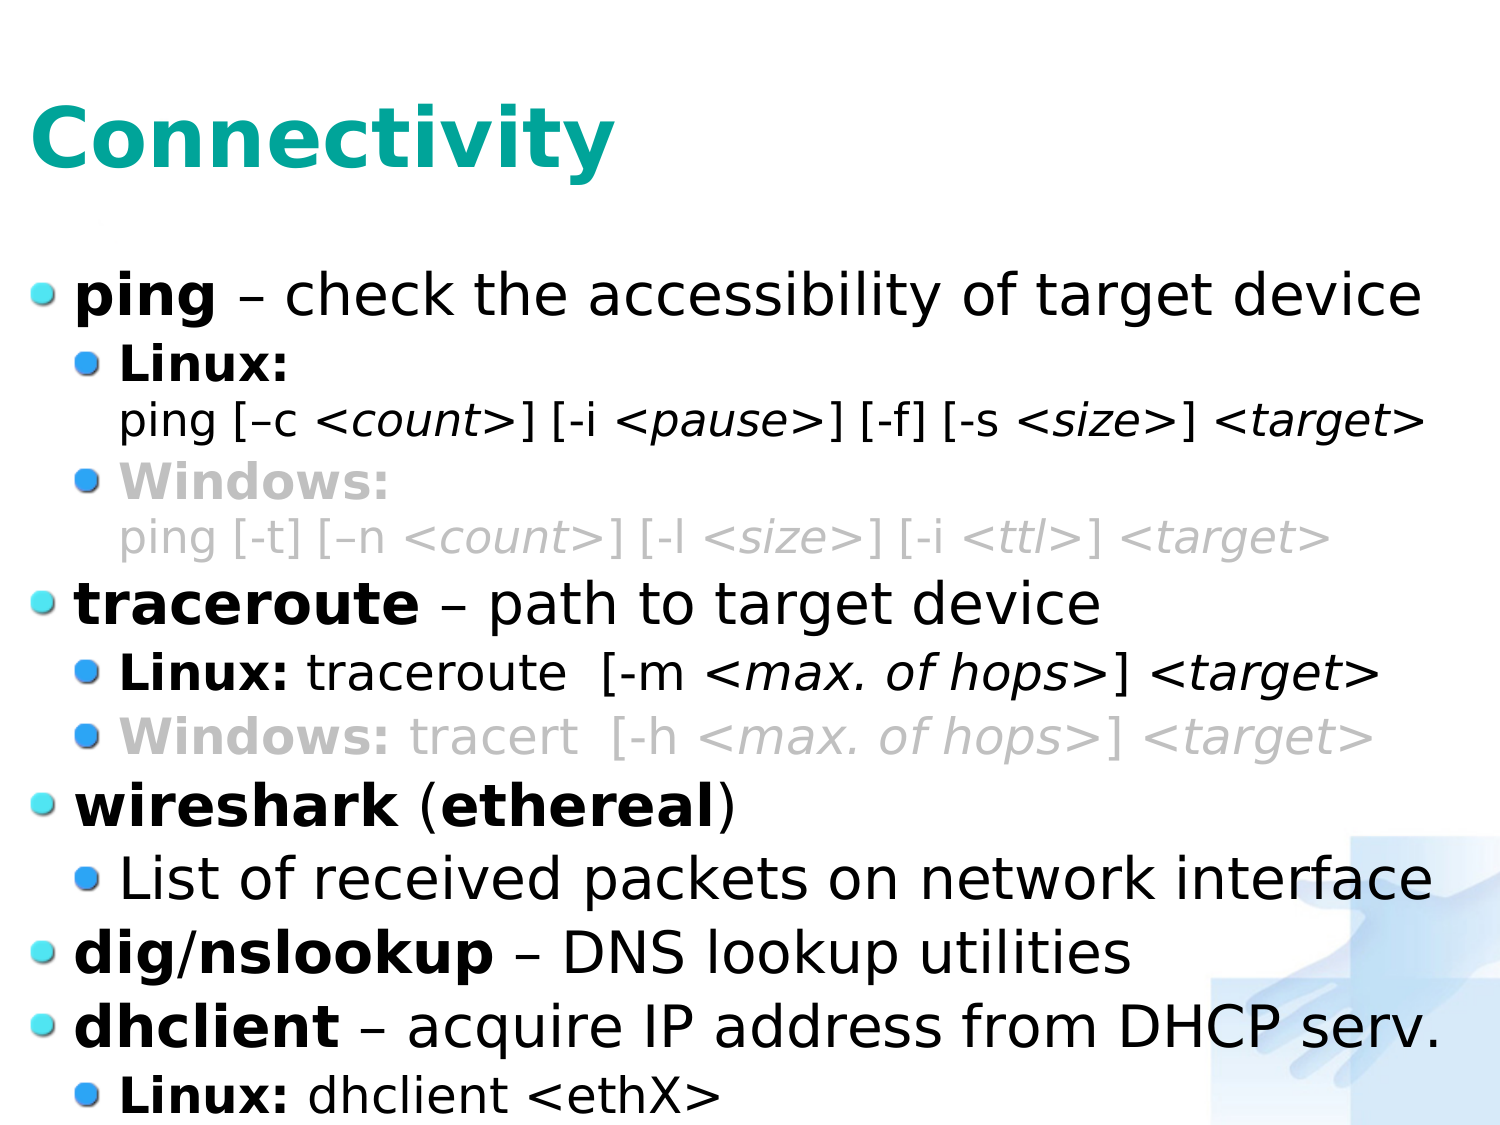

# Connectivity
ping – check the accessibility of target device
Linux:
ping [–c <count>] [-i <pause>] [-f] [-s <size>] <target>
Windows:
ping [-t] [–n <count>] [-l <size>] [-i <ttl>] <target>
traceroute – path to target device
Linux: traceroute [-m <max. of hops>] <target>
Windows: tracert [-h <max. of hops>] <target>
wireshark (ethereal)
List of received packets on network interface
dig/nslookup – DNS lookup utilities
dhclient – acquire IP address from DHCP serv.
Linux: dhclient <ethX>